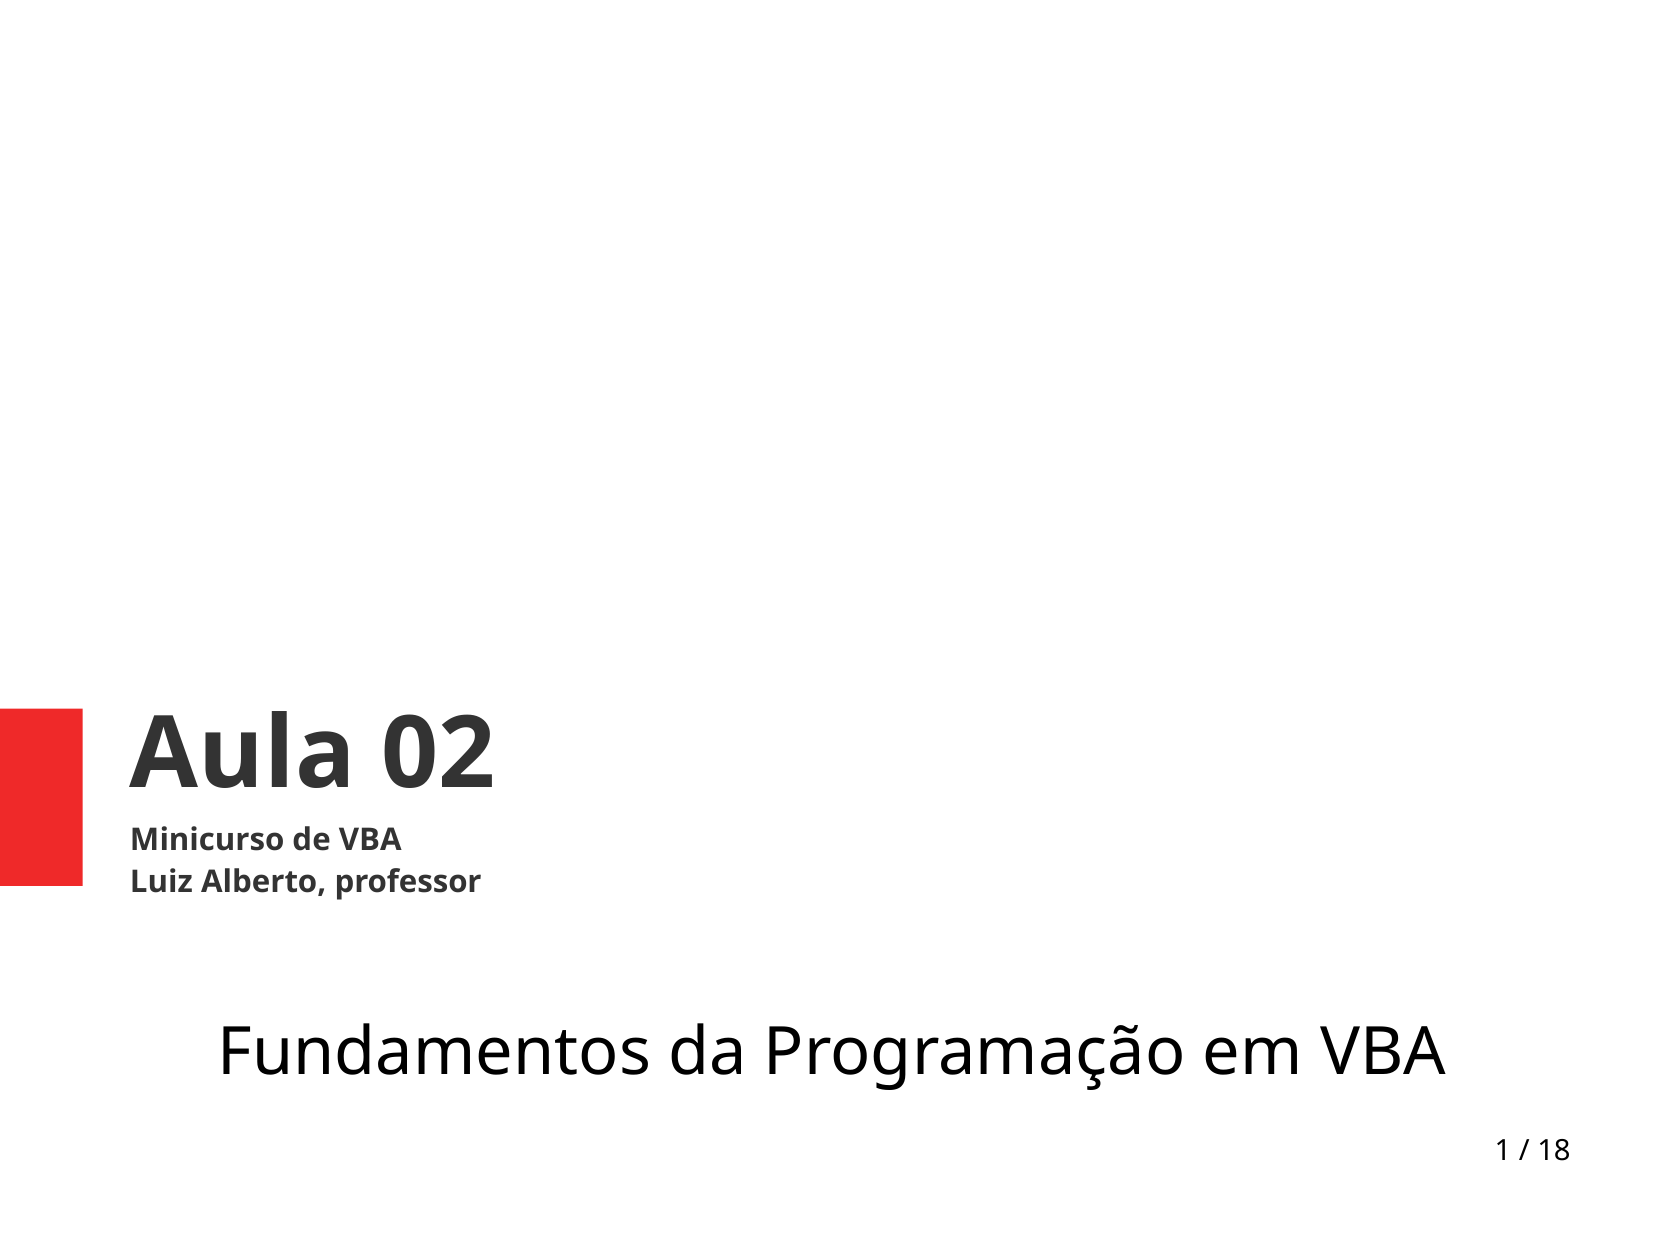

# Aula 02 Minicurso de VBA Luiz Alberto, professor
Fundamentos da Programação em VBA
1